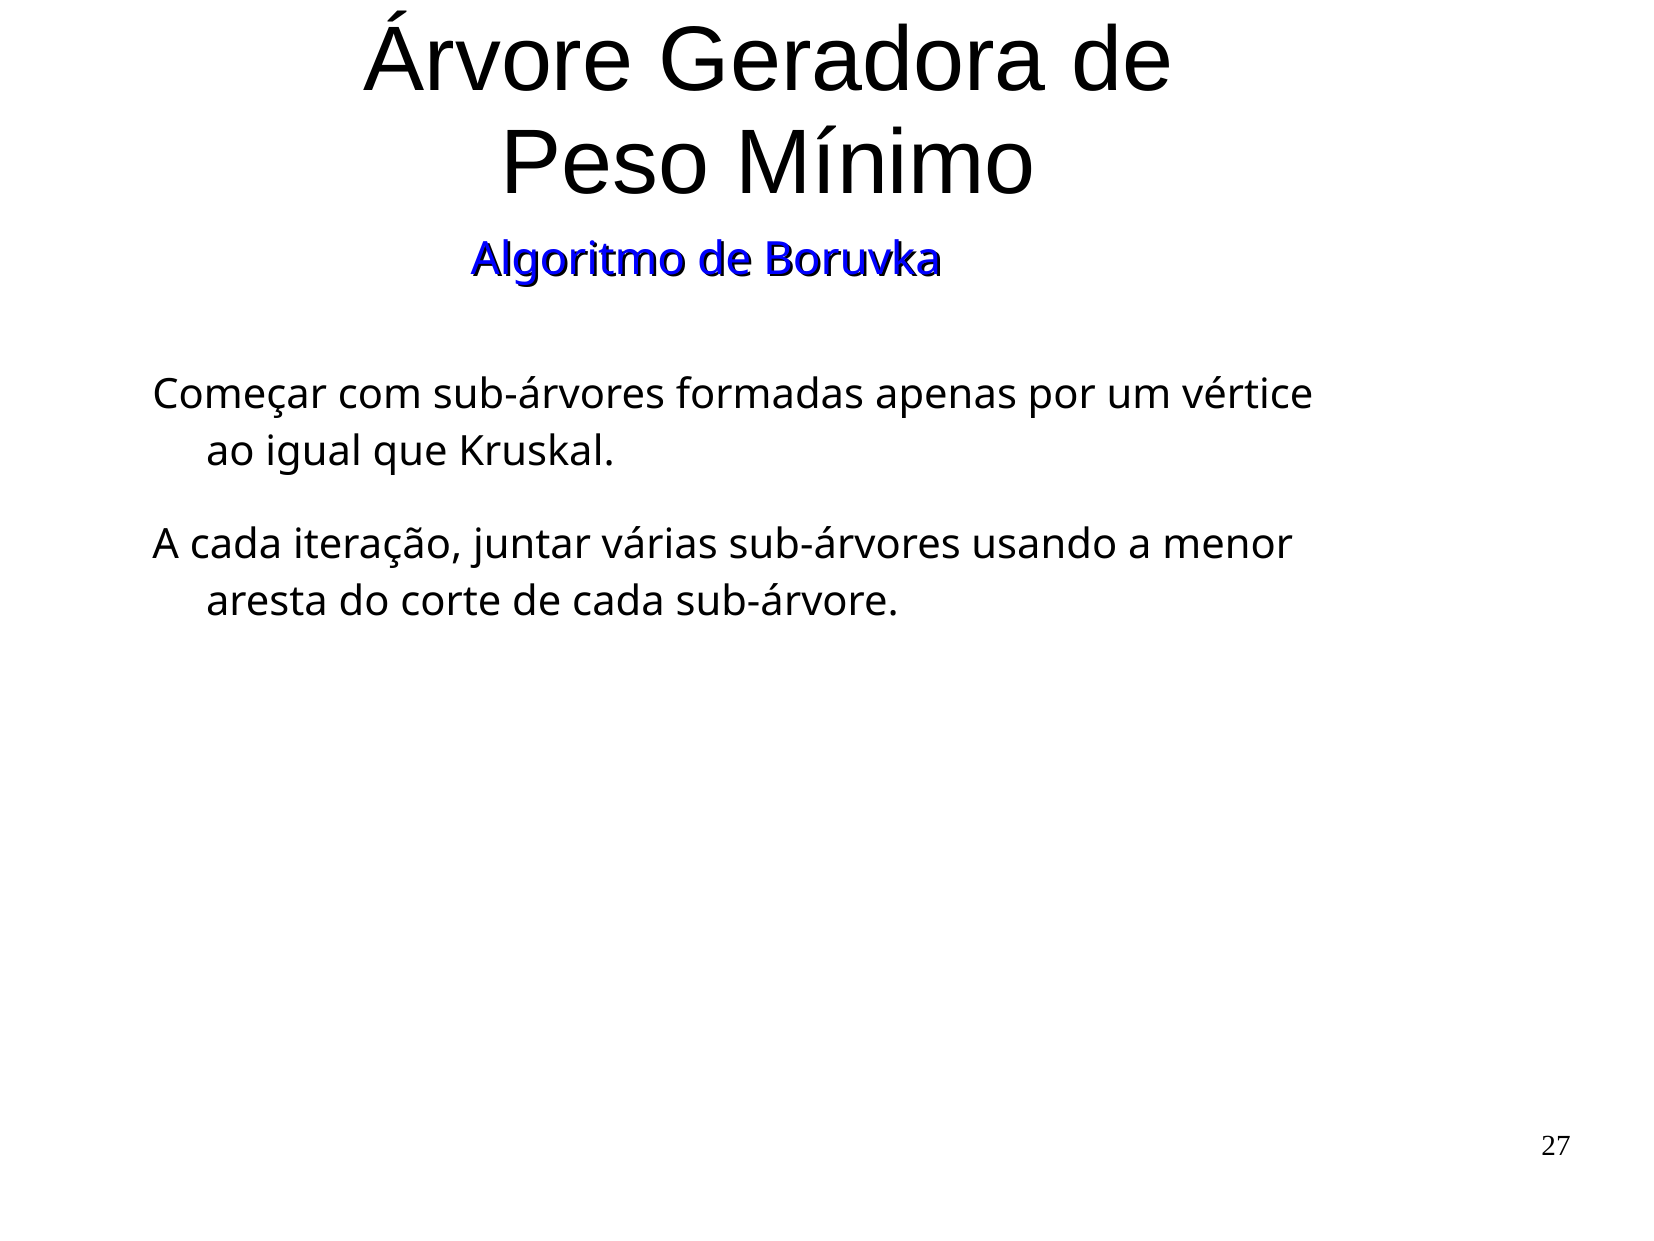

# Árvore Geradora de Peso Mínimo
Algoritmo de Boruvka
Começar com sub-árvores formadas apenas por um vértice ao igual que Kruskal.
A cada iteração, juntar várias sub-árvores usando a menor aresta do corte de cada sub-árvore.
27